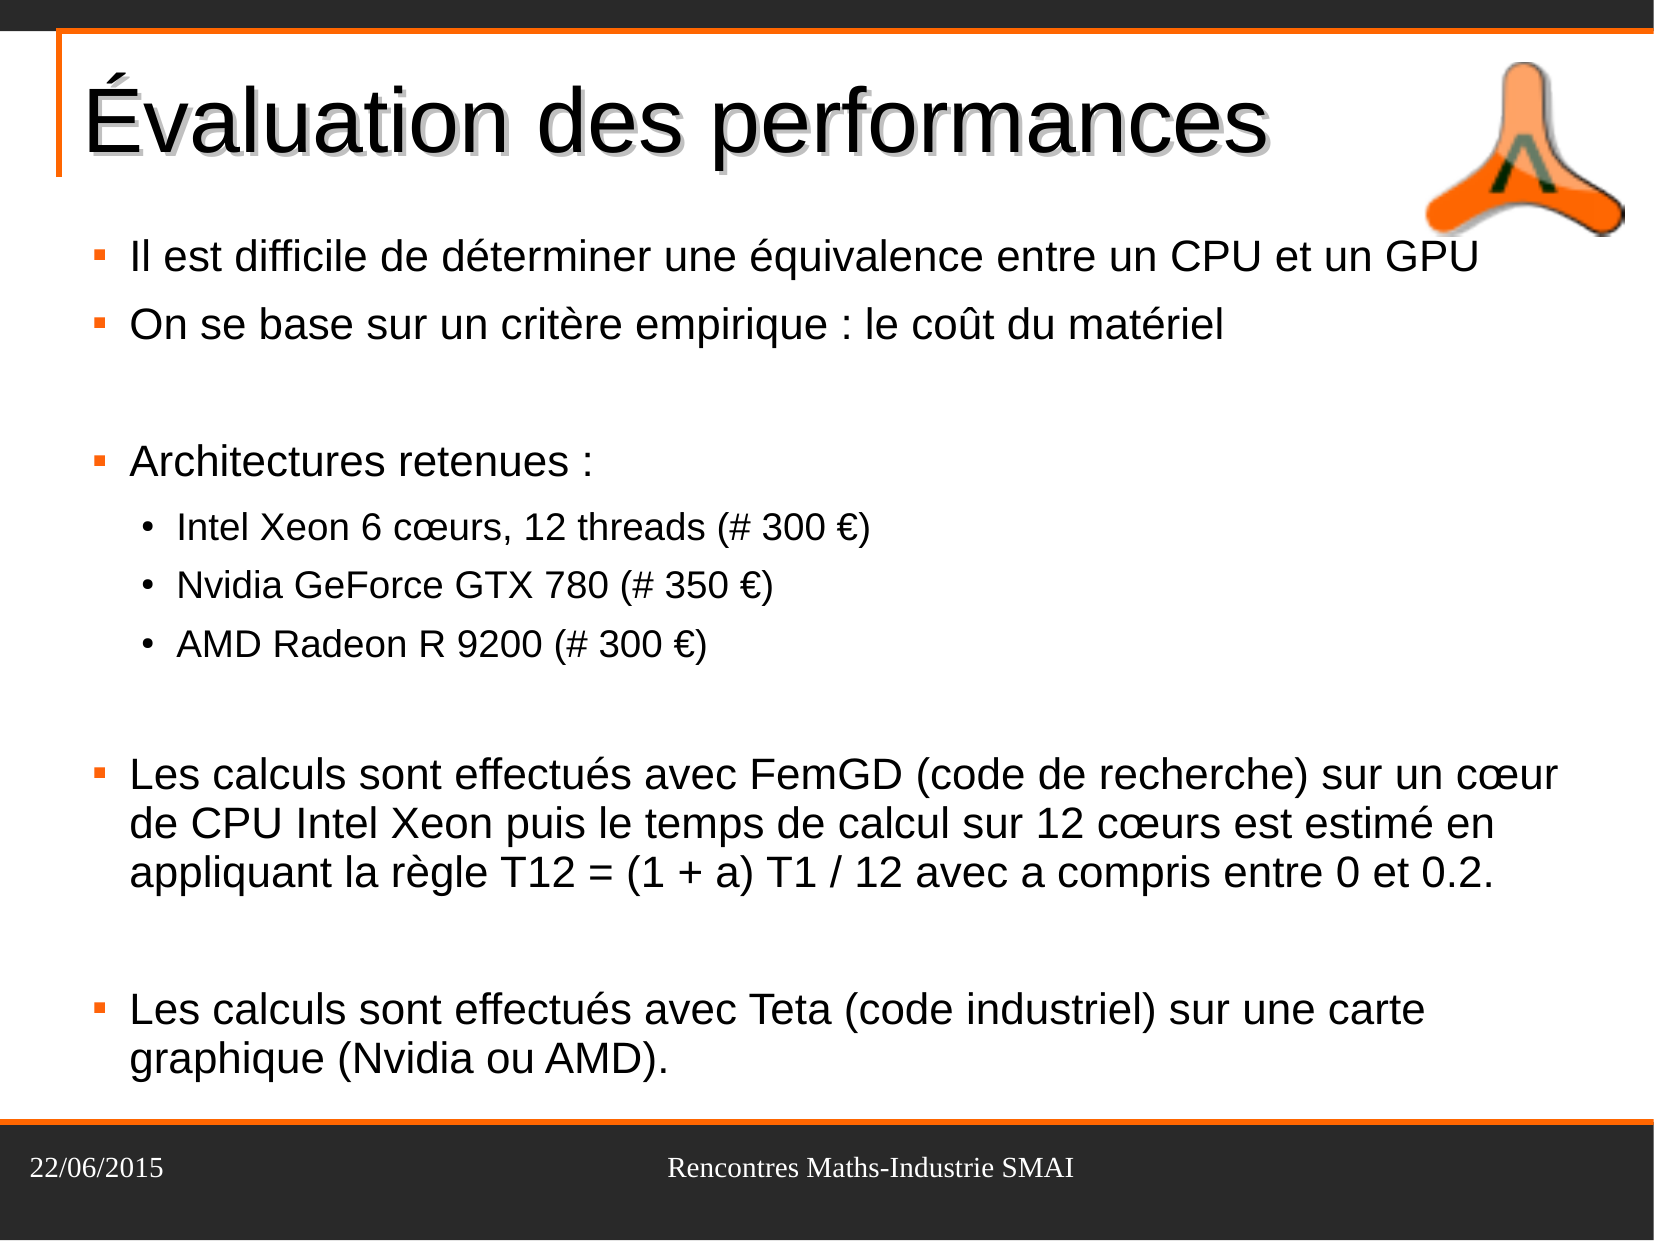

# Évaluation des performances
Il est difficile de déterminer une équivalence entre un CPU et un GPU
On se base sur un critère empirique : le coût du matériel
Architectures retenues :
Intel Xeon 6 cœurs, 12 threads (# 300 €)
Nvidia GeForce GTX 780 (# 350 €)
AMD Radeon R 9200 (# 300 €)
Les calculs sont effectués avec FemGD (code de recherche) sur un cœur de CPU Intel Xeon puis le temps de calcul sur 12 cœurs est estimé en appliquant la règle T12 = (1 + a) T1 / 12 avec a compris entre 0 et 0.2.
Les calculs sont effectués avec Teta (code industriel) sur une carte graphique (Nvidia ou AMD).
22/06/2015
Rencontres Maths-Industrie SMAI